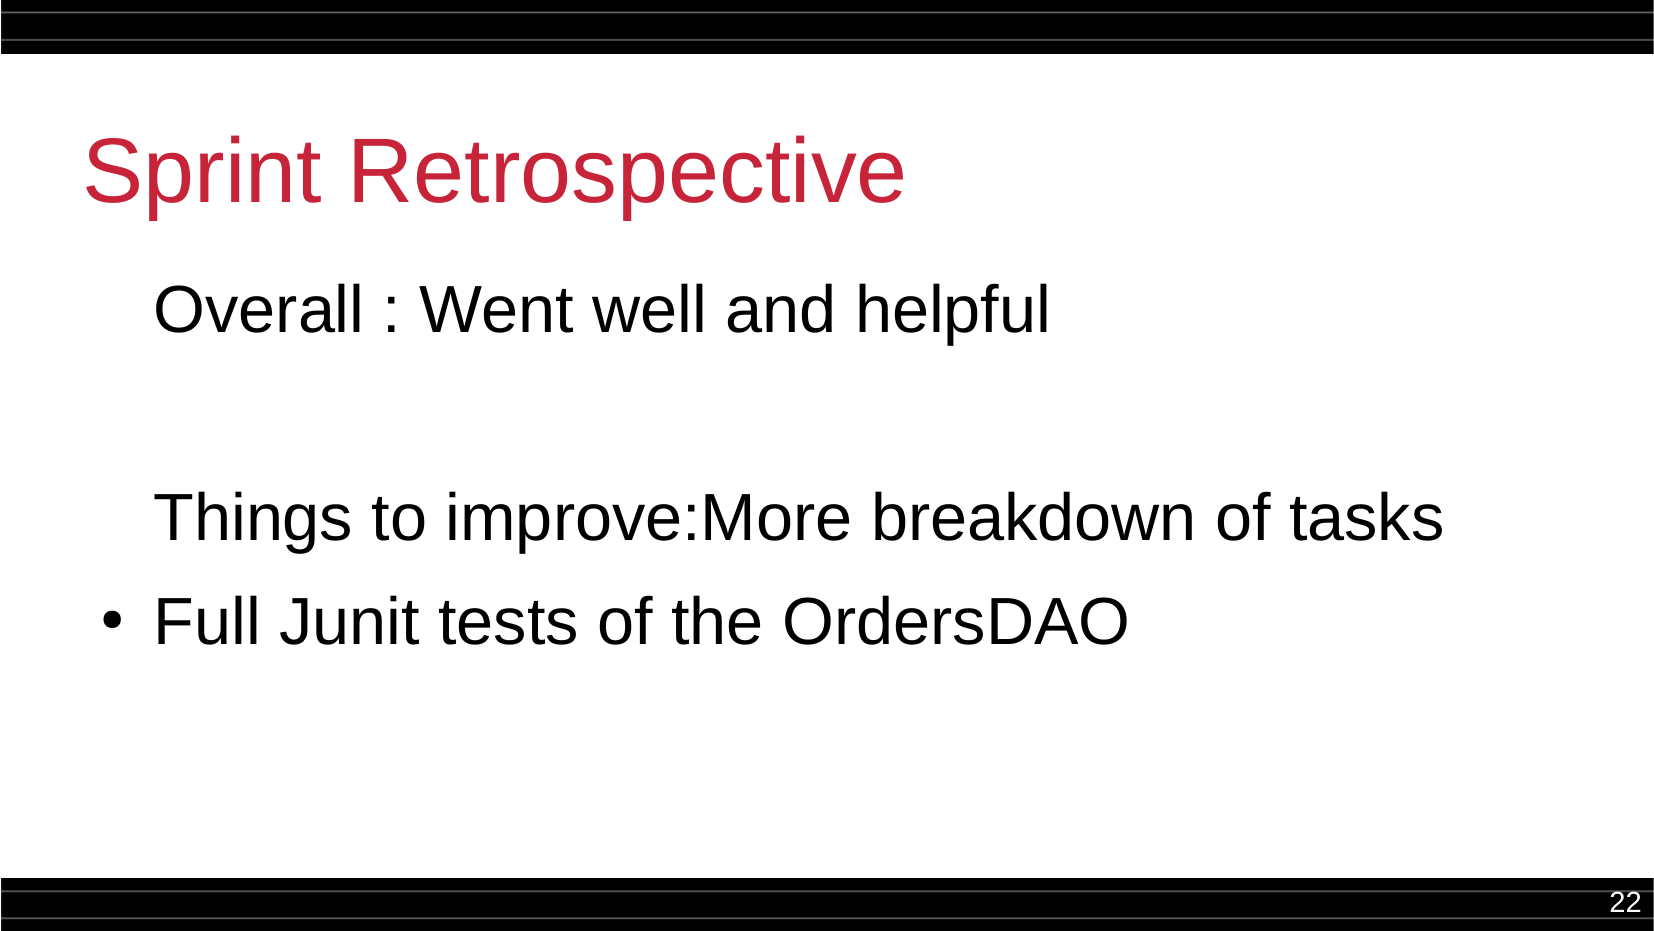

# Sprint Retrospective
Overall : Went well and helpful
Things to improve:More breakdown of tasks
Full Junit tests of the OrdersDAO